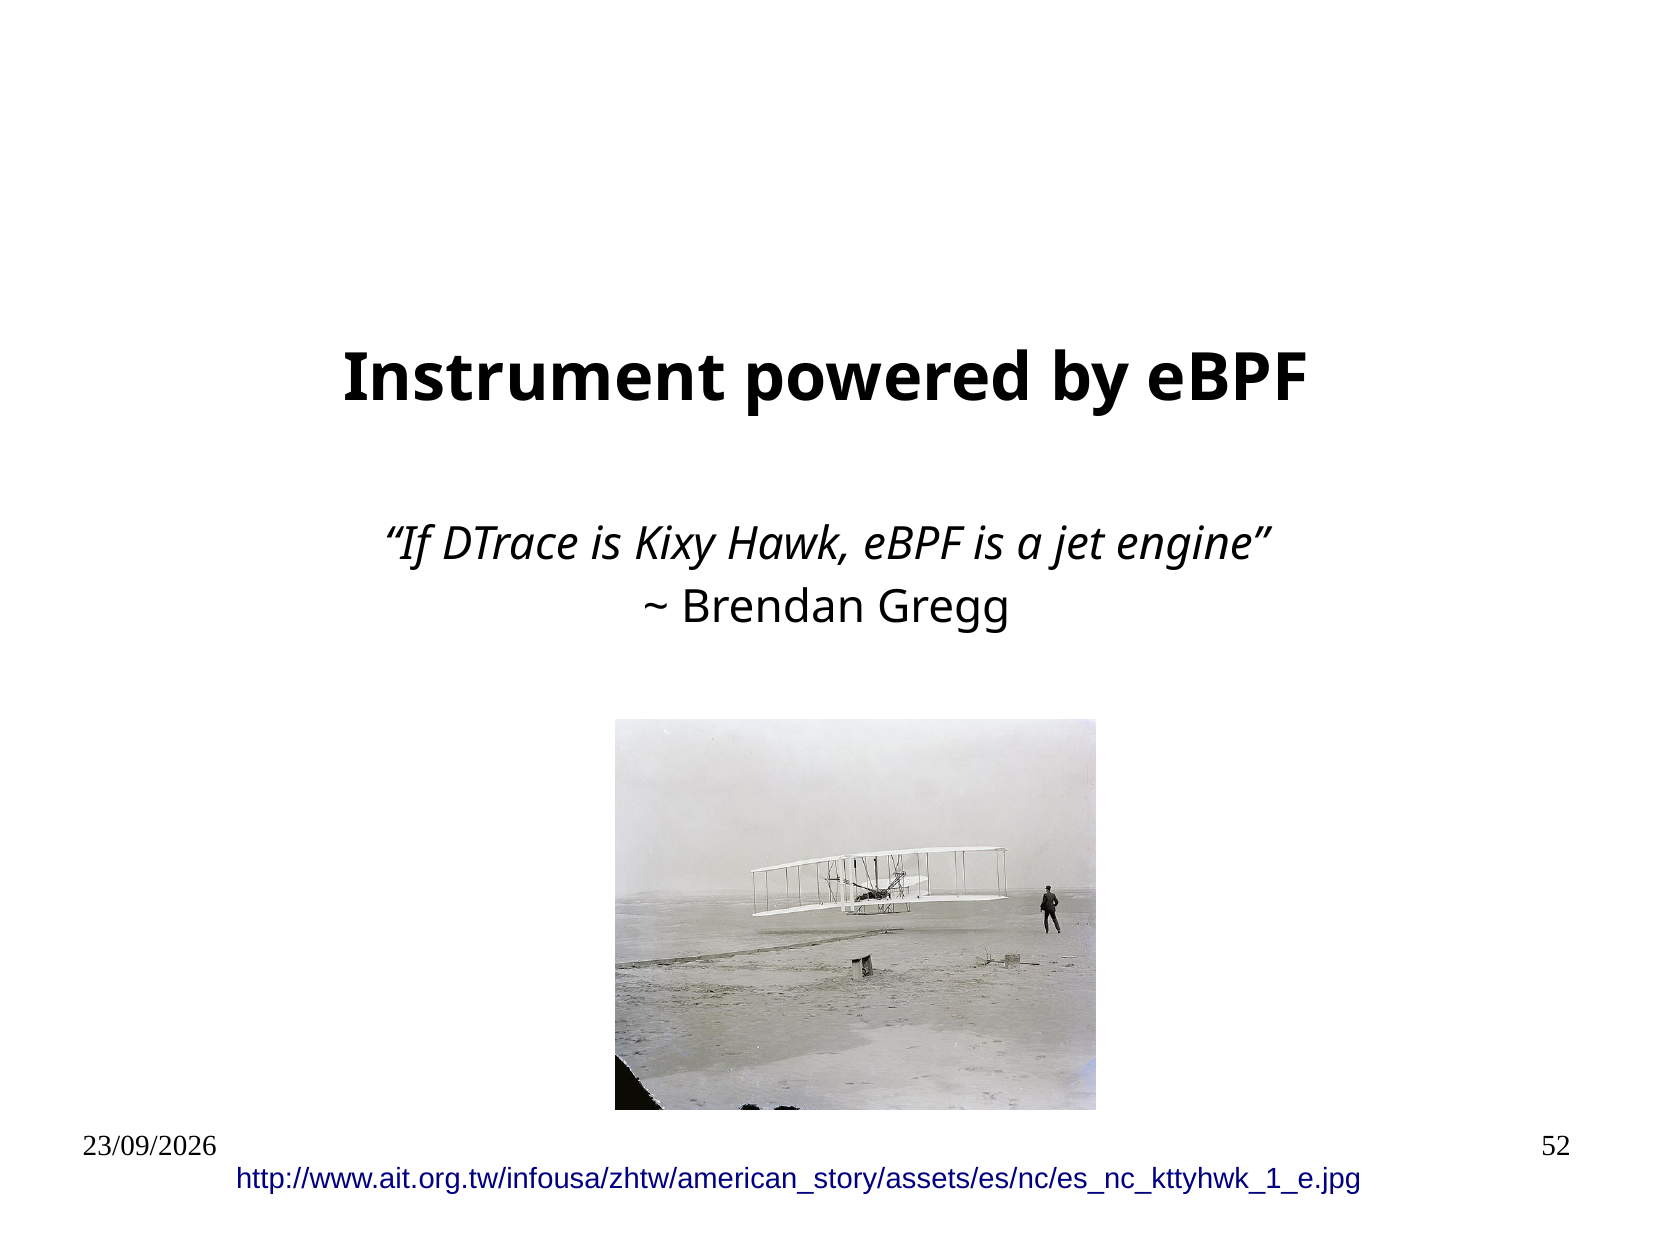

# Instrument powered by eBPF
“If DTrace is Kixy Hawk, eBPF is a jet engine”
~ Brendan Gregg
52
http://www.ait.org.tw/infousa/zhtw/american_story/assets/es/nc/es_nc_kttyhwk_1_e.jpg